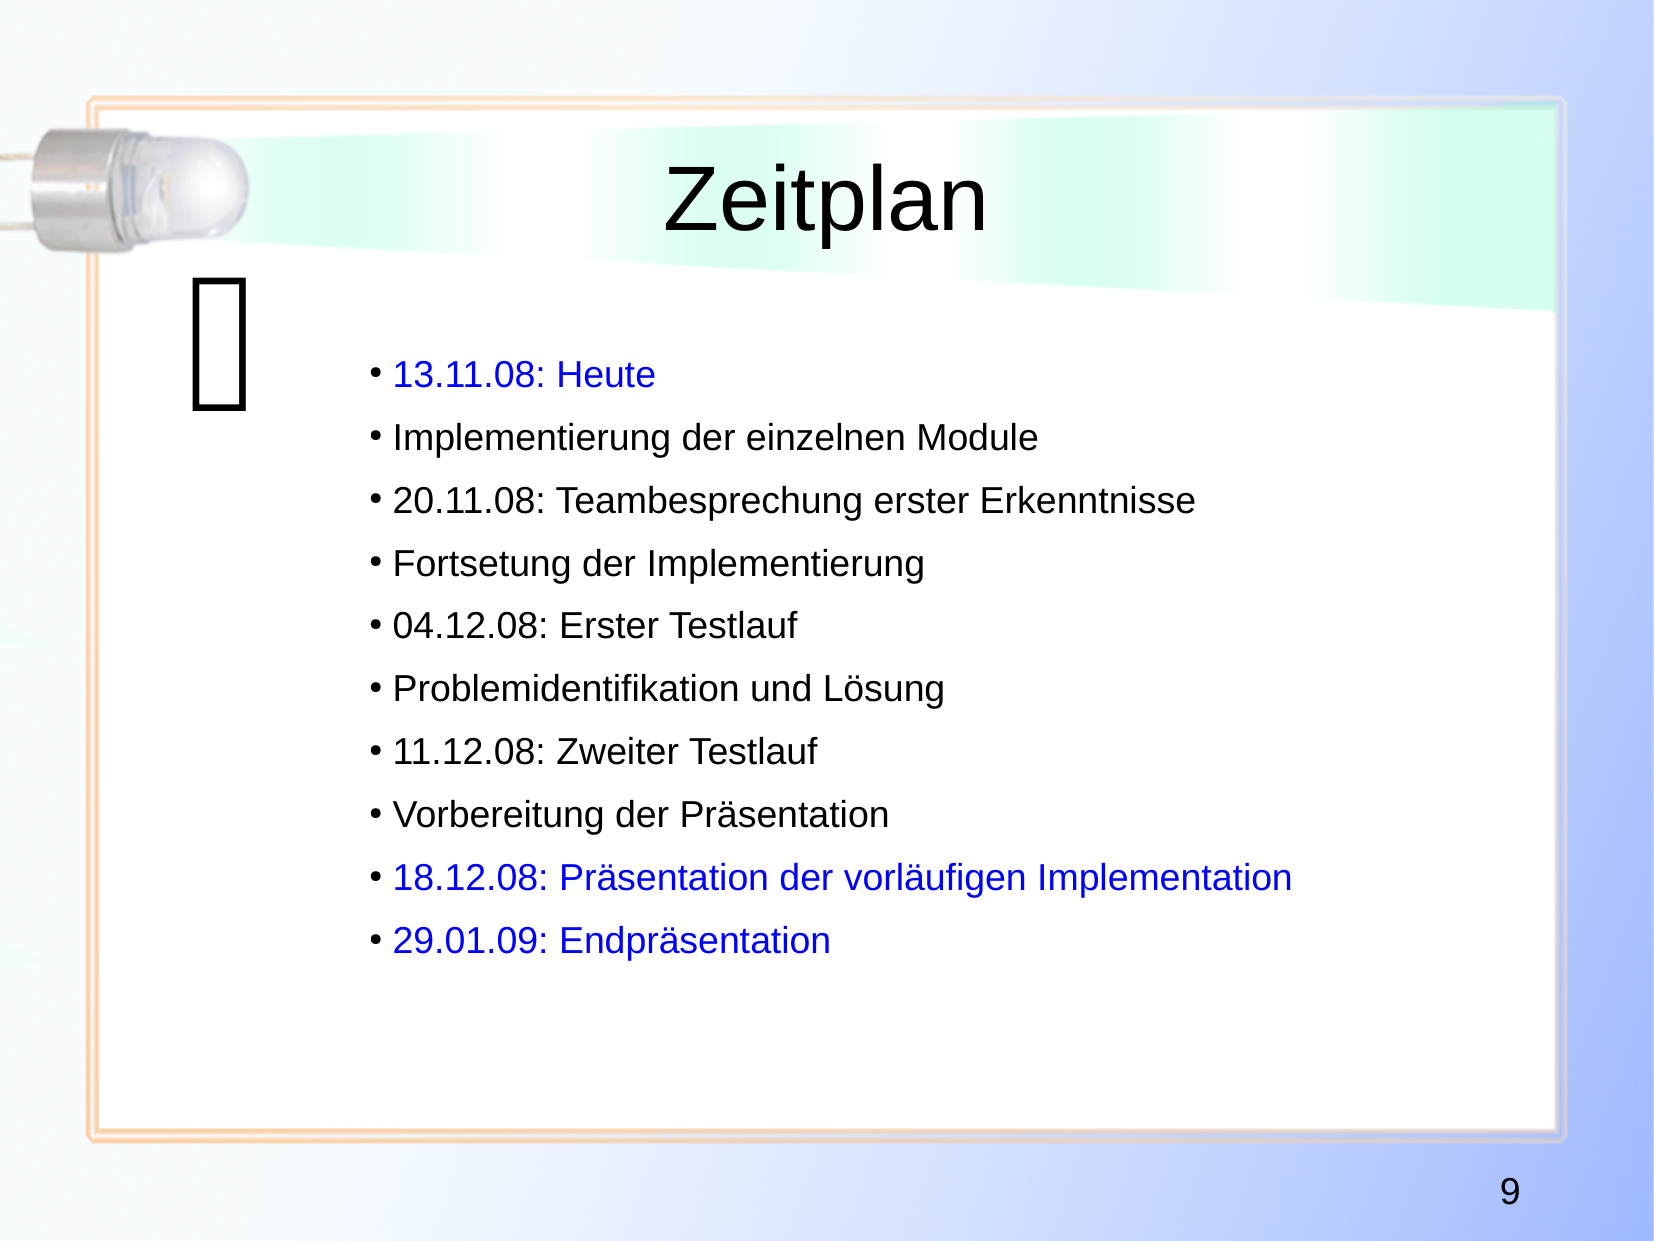

# Zeitplan

 13.11.08: Heute
 Implementierung der einzelnen Module
 20.11.08: Teambesprechung erster Erkenntnisse
 Fortsetung der Implementierung
 04.12.08: Erster Testlauf
 Problemidentifikation und Lösung
 11.12.08: Zweiter Testlauf
 Vorbereitung der Präsentation
 18.12.08: Präsentation der vorläufigen Implementation
 29.01.09: Endpräsentation